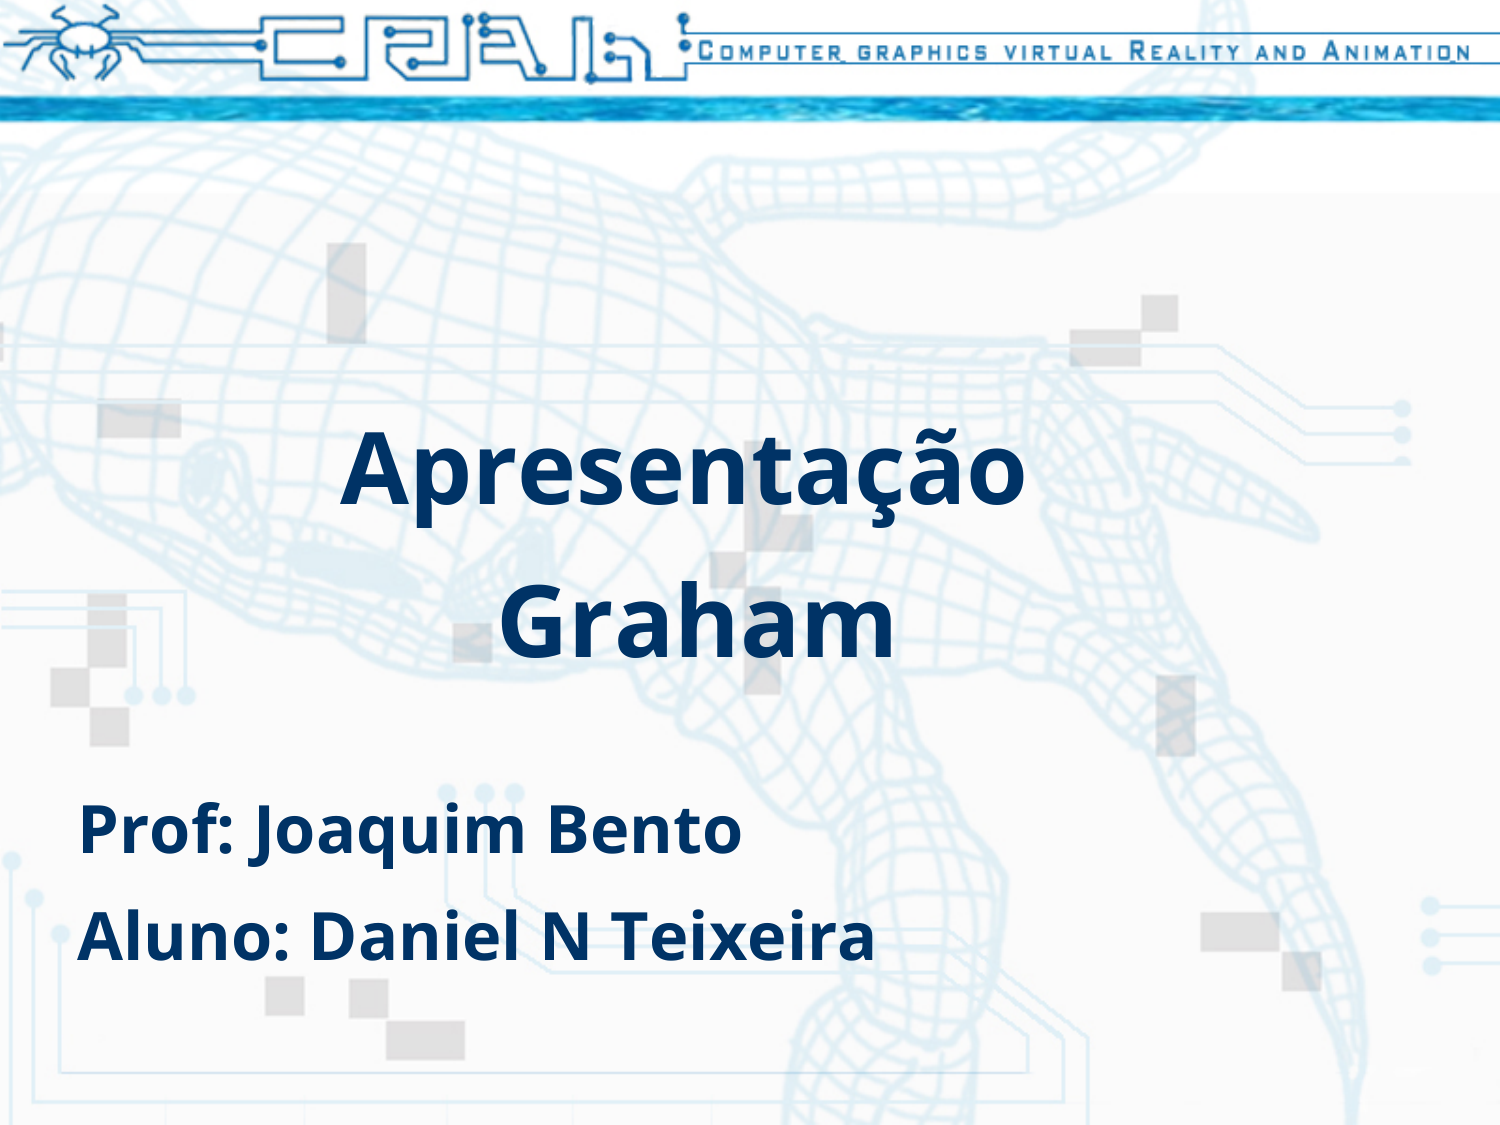

Apresentação
Graham
Prof: Joaquim Bento
Aluno: Daniel N Teixeira